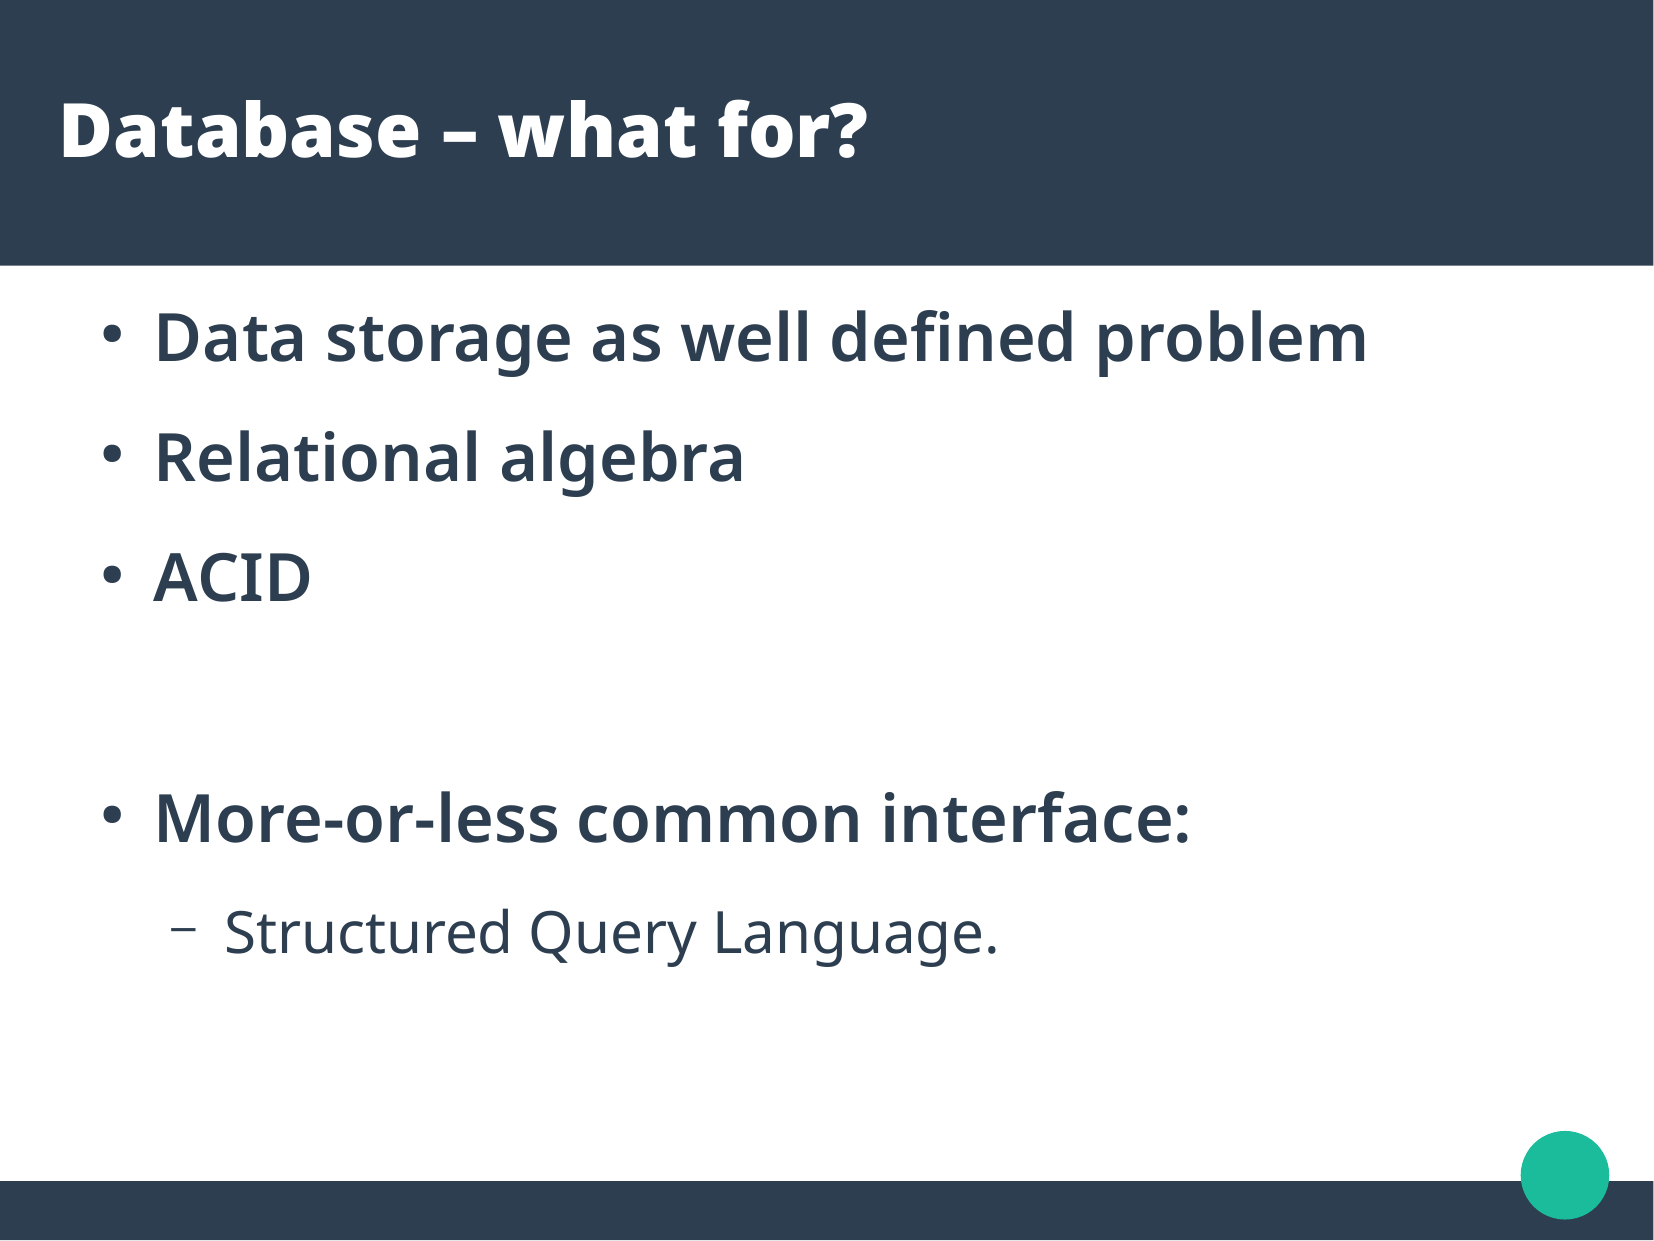

# Database – what for?
Data storage as well defined problem
Relational algebra
ACID
More-or-less common interface:
Structured Query Language.